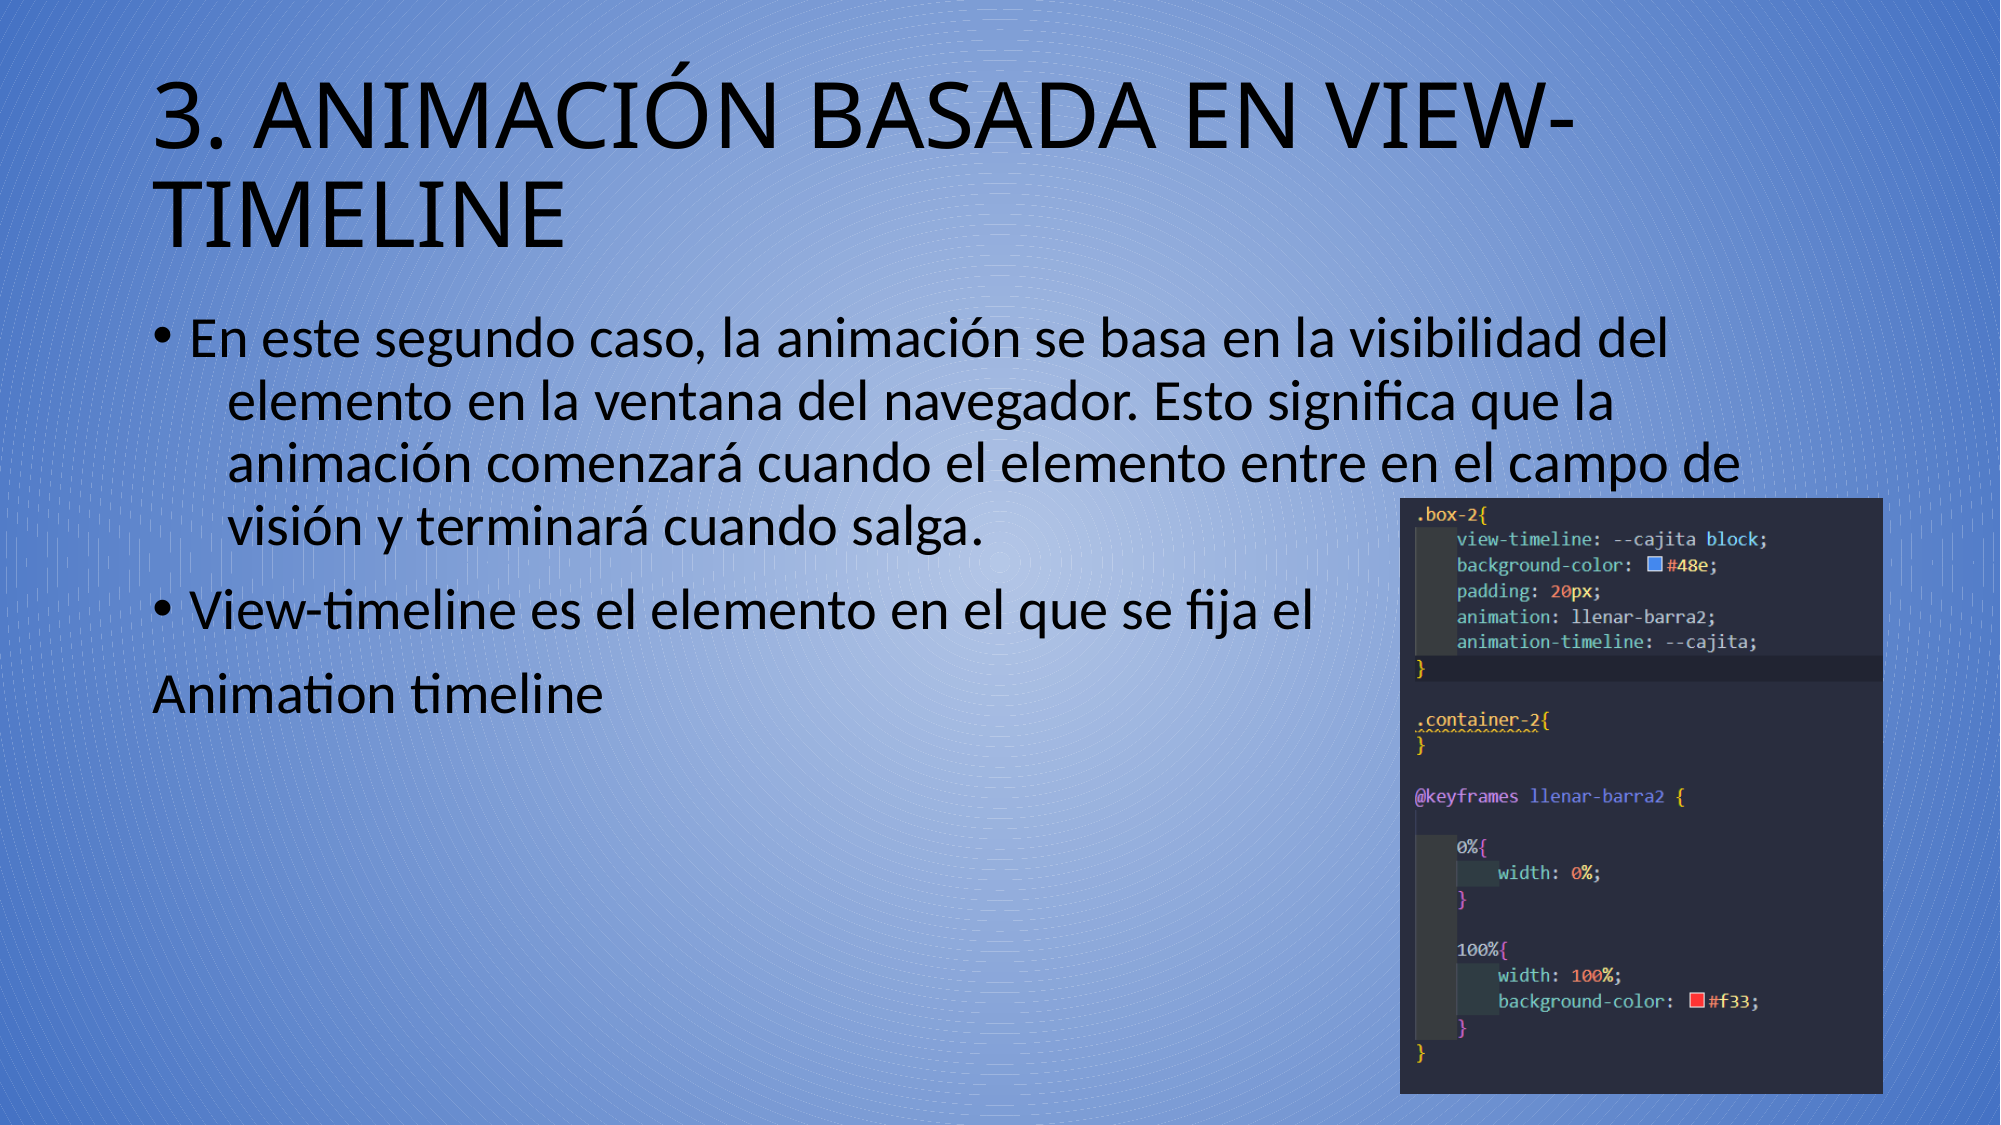

# 3. ANIMACIÓN BASADA EN VIEW-TIMELINE
En este segundo caso, la animación se basa en la visibilidad del elemento en la ventana del navegador. Esto significa que la animación comenzará cuando el elemento entre en el campo de visión y terminará cuando salga.
View-timeline es el elemento en el que se fija el
Animation timeline